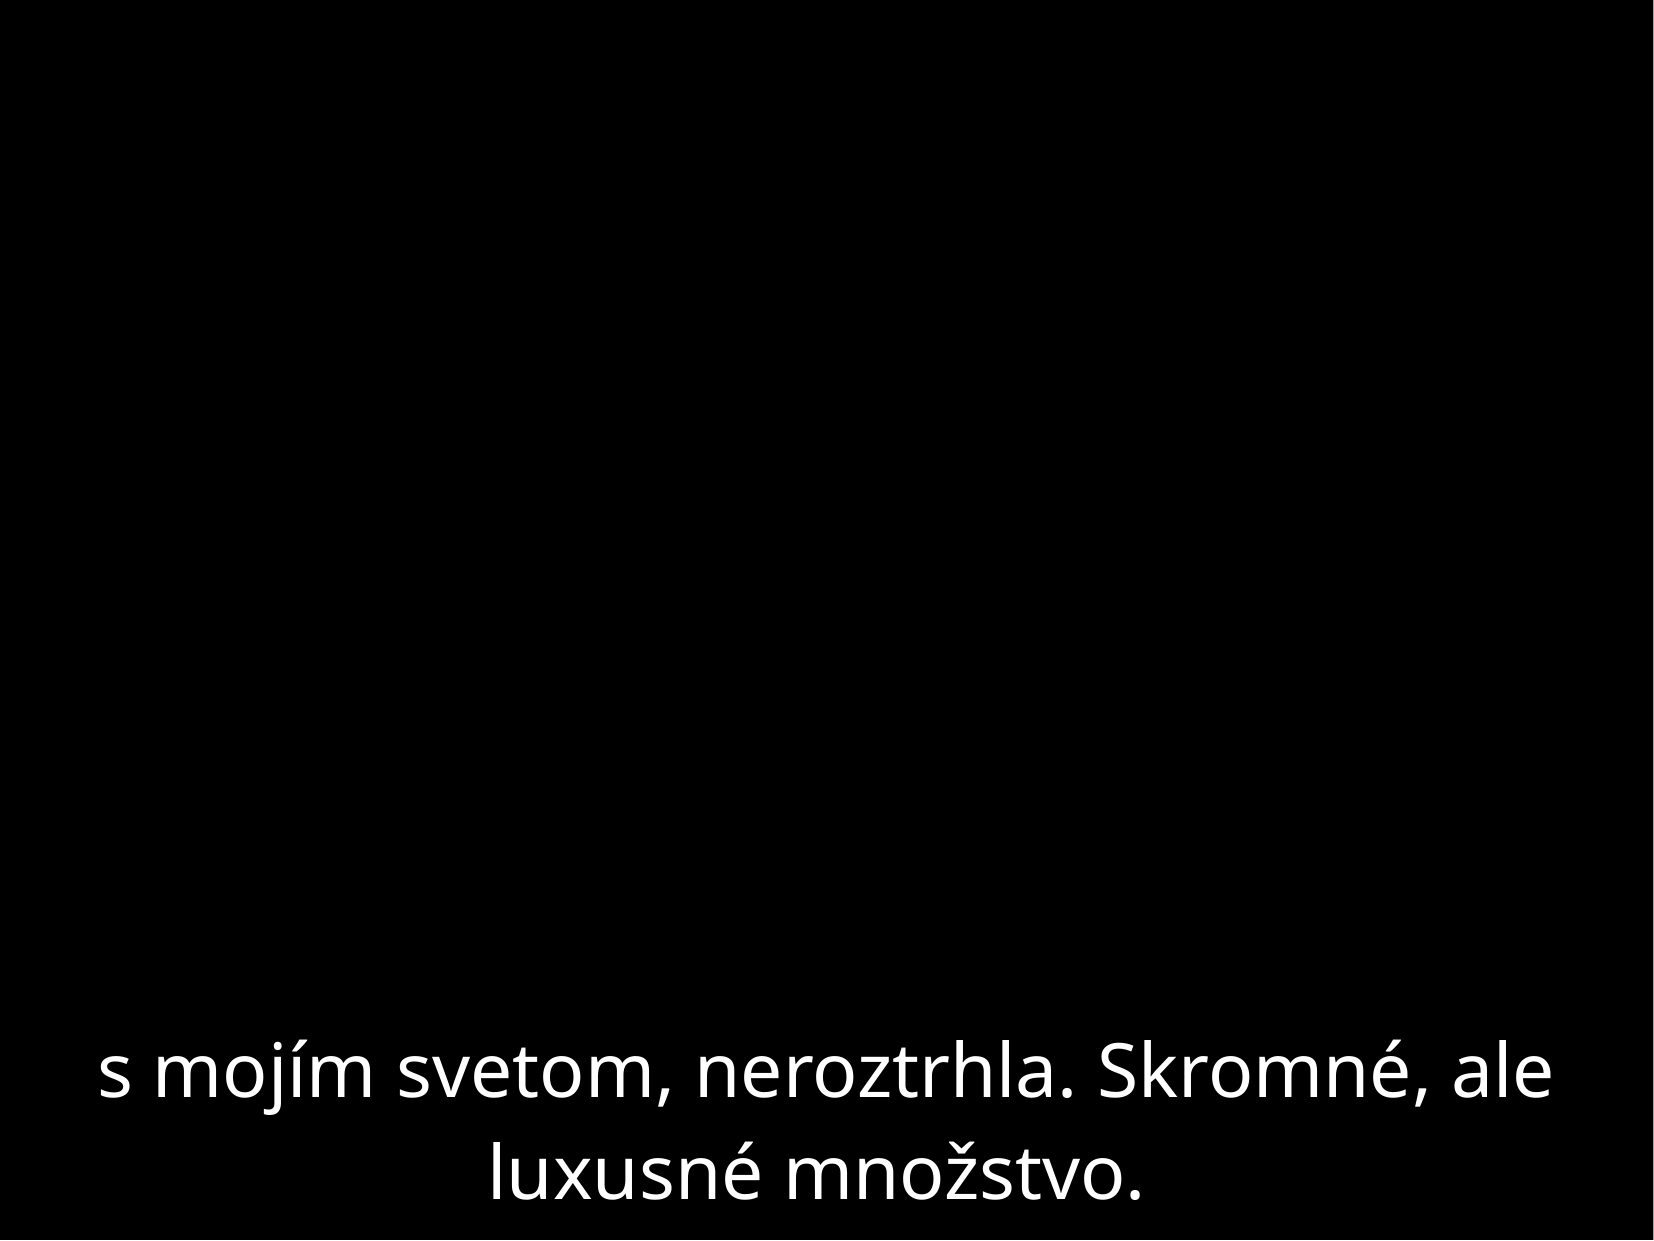

# s mojím svetom, neroztrhla. Skromné, ale luxusné množstvo.